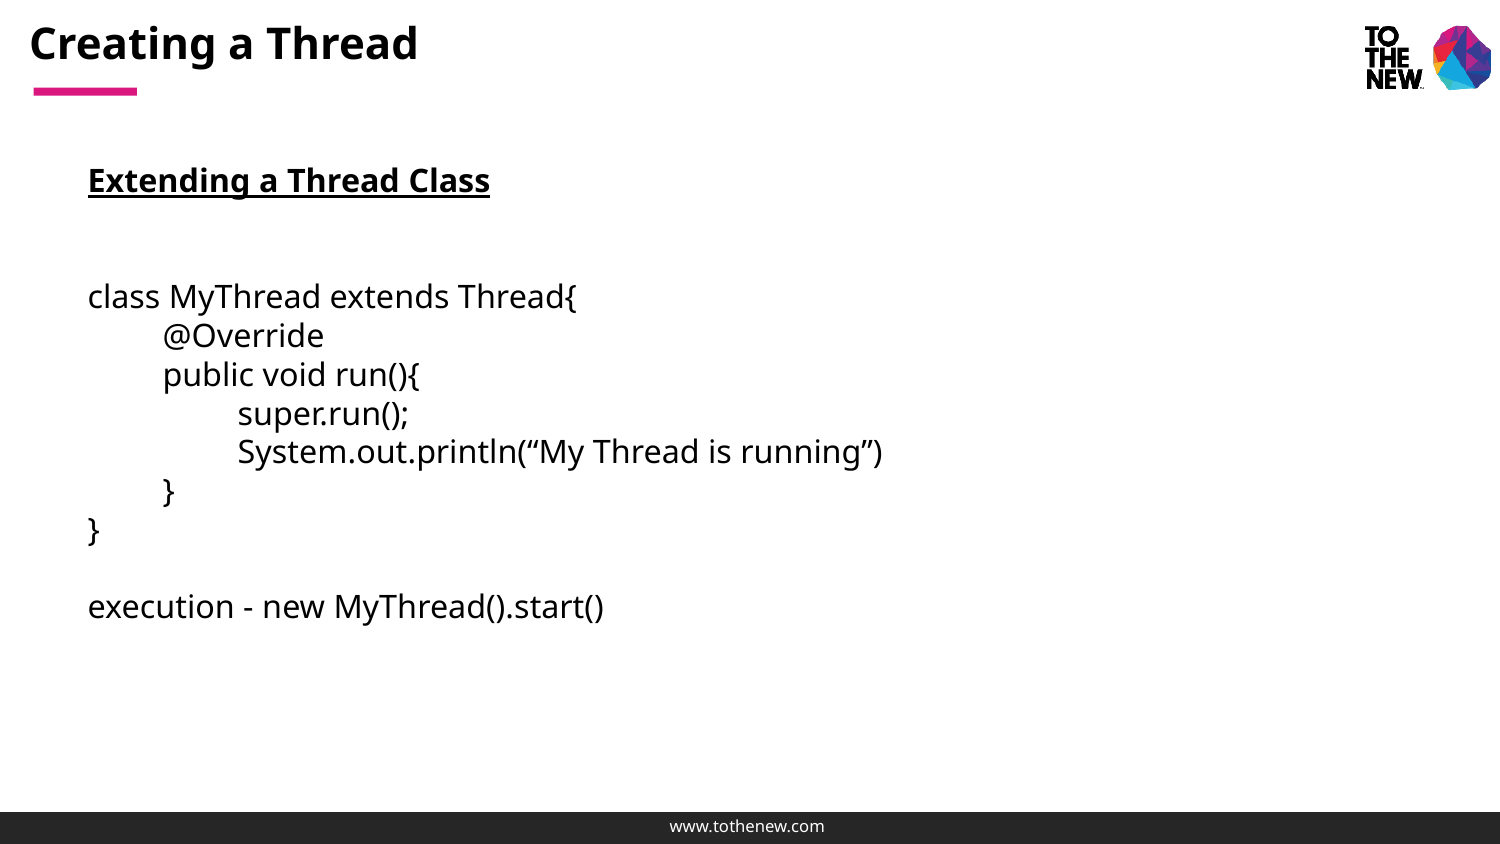

# Creating a Thread
Extending a Thread Class
class MyThread extends Thread{
@Override
public void run(){
	super.run();
	System.out.println(“My Thread is running”)
}
}
execution - new MyThread().start()